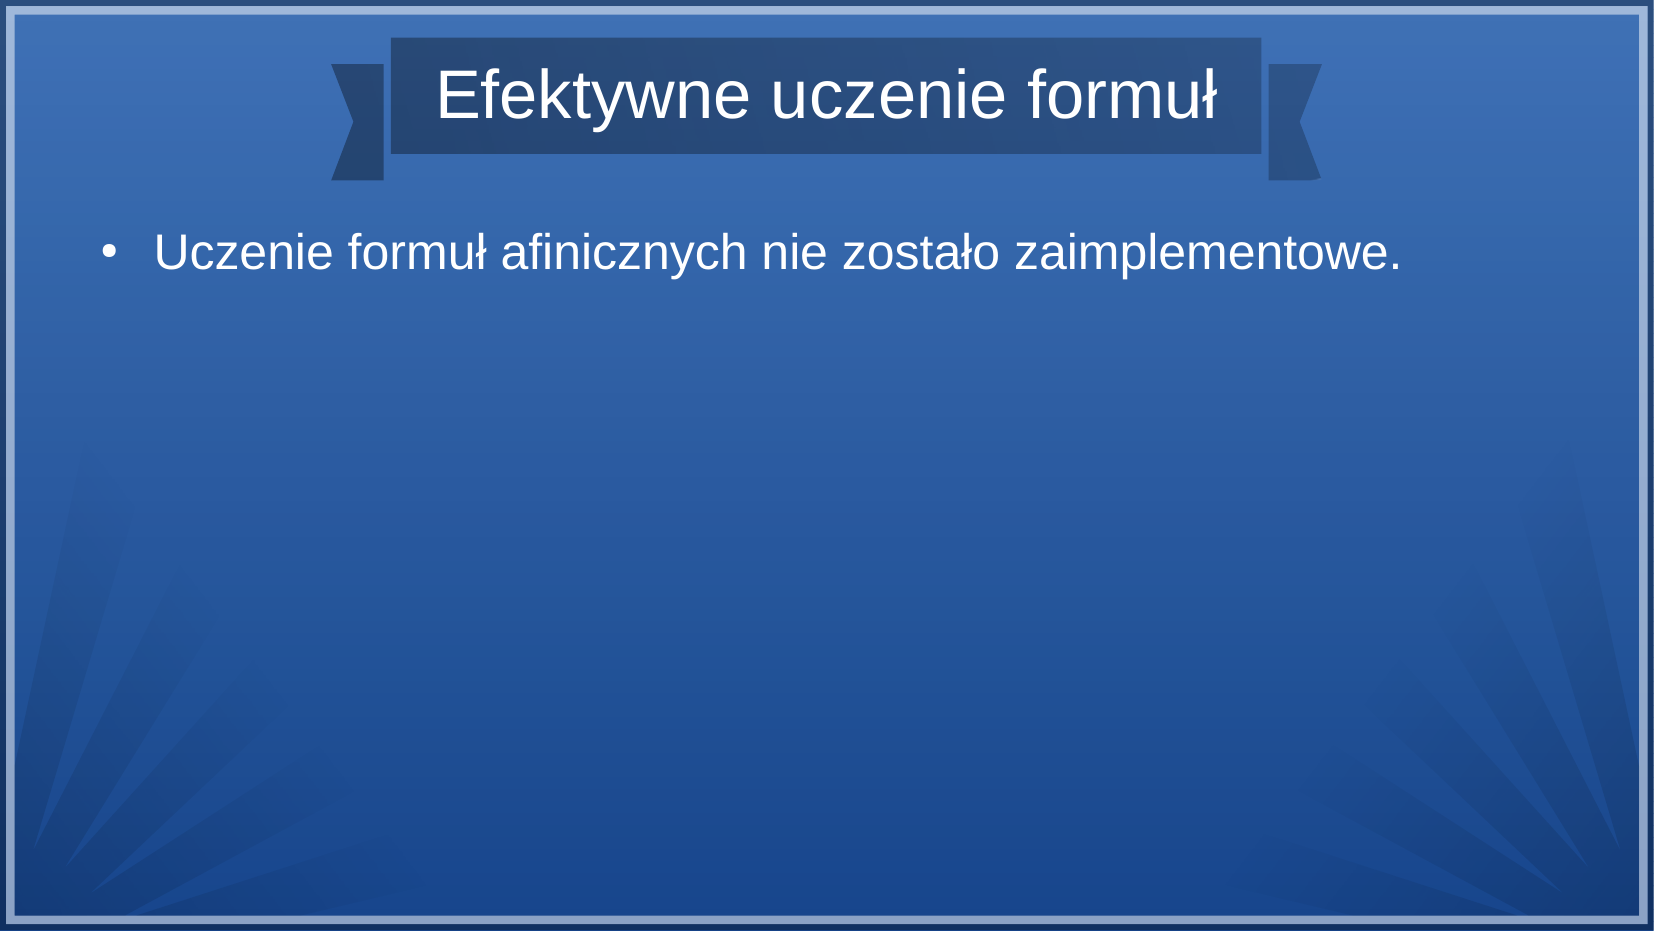

# Efektywne uczenie formuł
Uczenie formuł afinicznych nie zostało zaimplementowe.